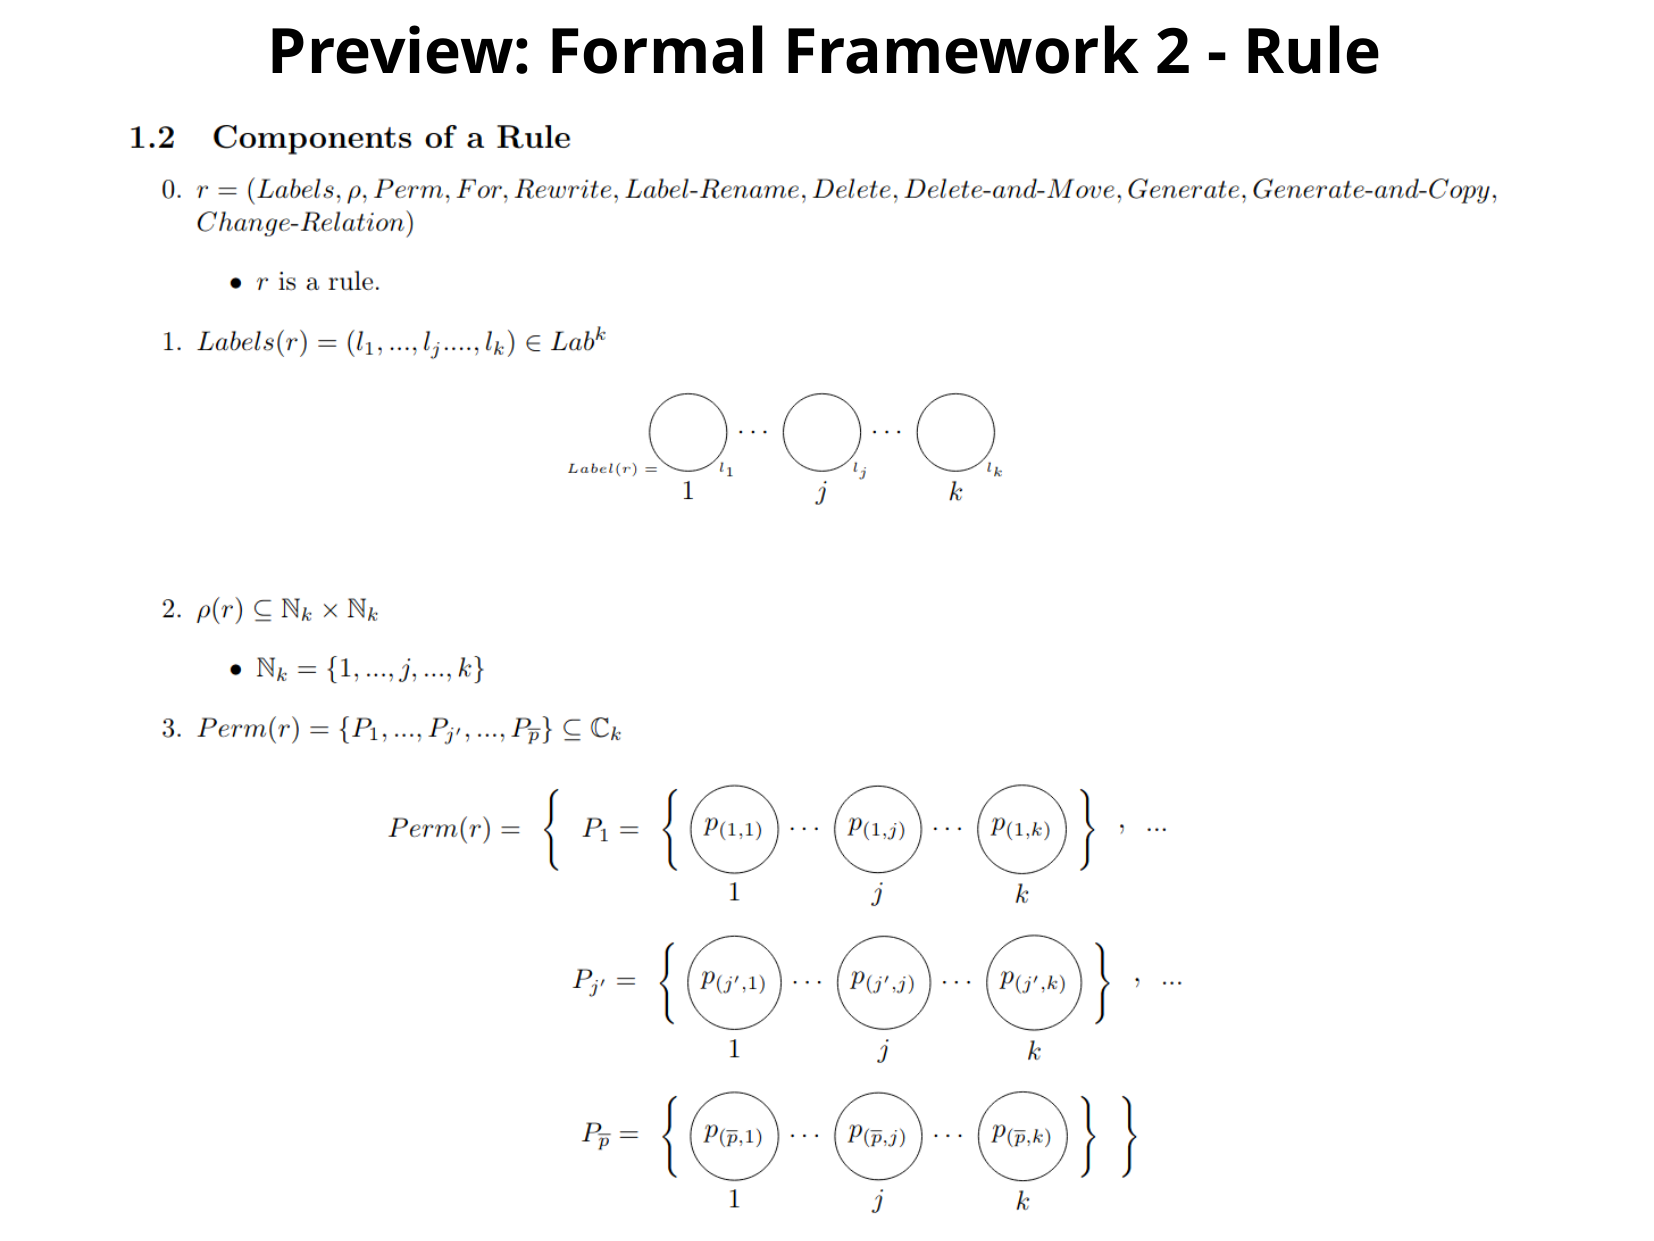

# Preview: Formal Framework 2 - Rule